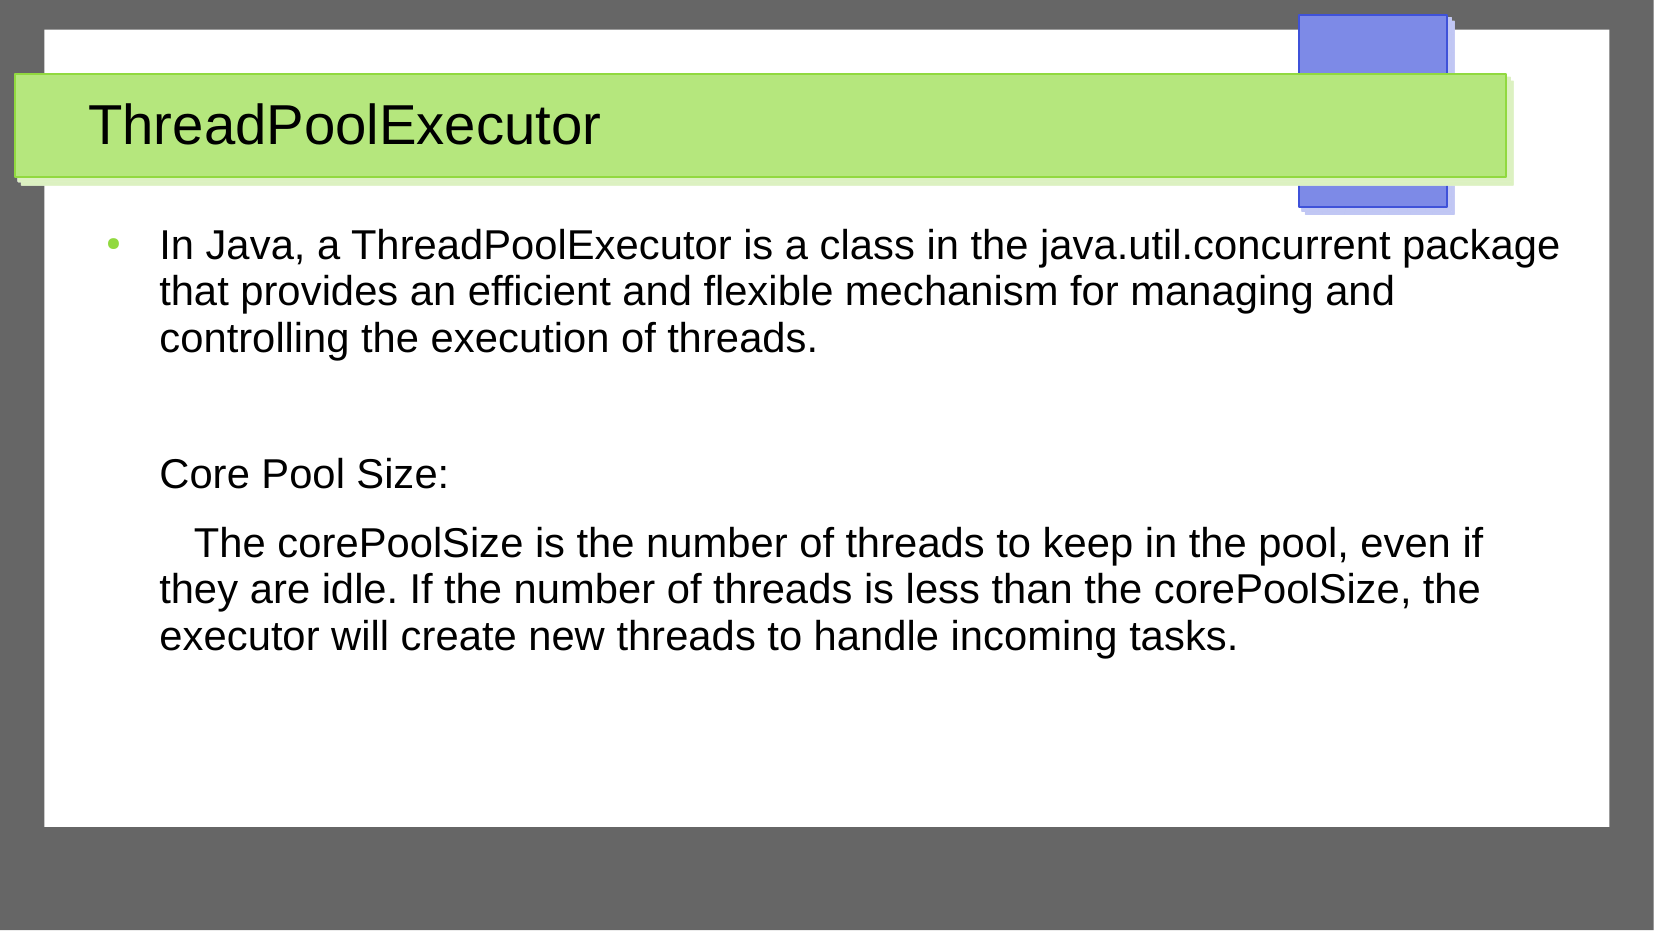

# ThreadPoolExecutor
In Java, a ThreadPoolExecutor is a class in the java.util.concurrent package that provides an efficient and flexible mechanism for managing and controlling the execution of threads.
Core Pool Size:
 The corePoolSize is the number of threads to keep in the pool, even if they are idle. If the number of threads is less than the corePoolSize, the executor will create new threads to handle incoming tasks.